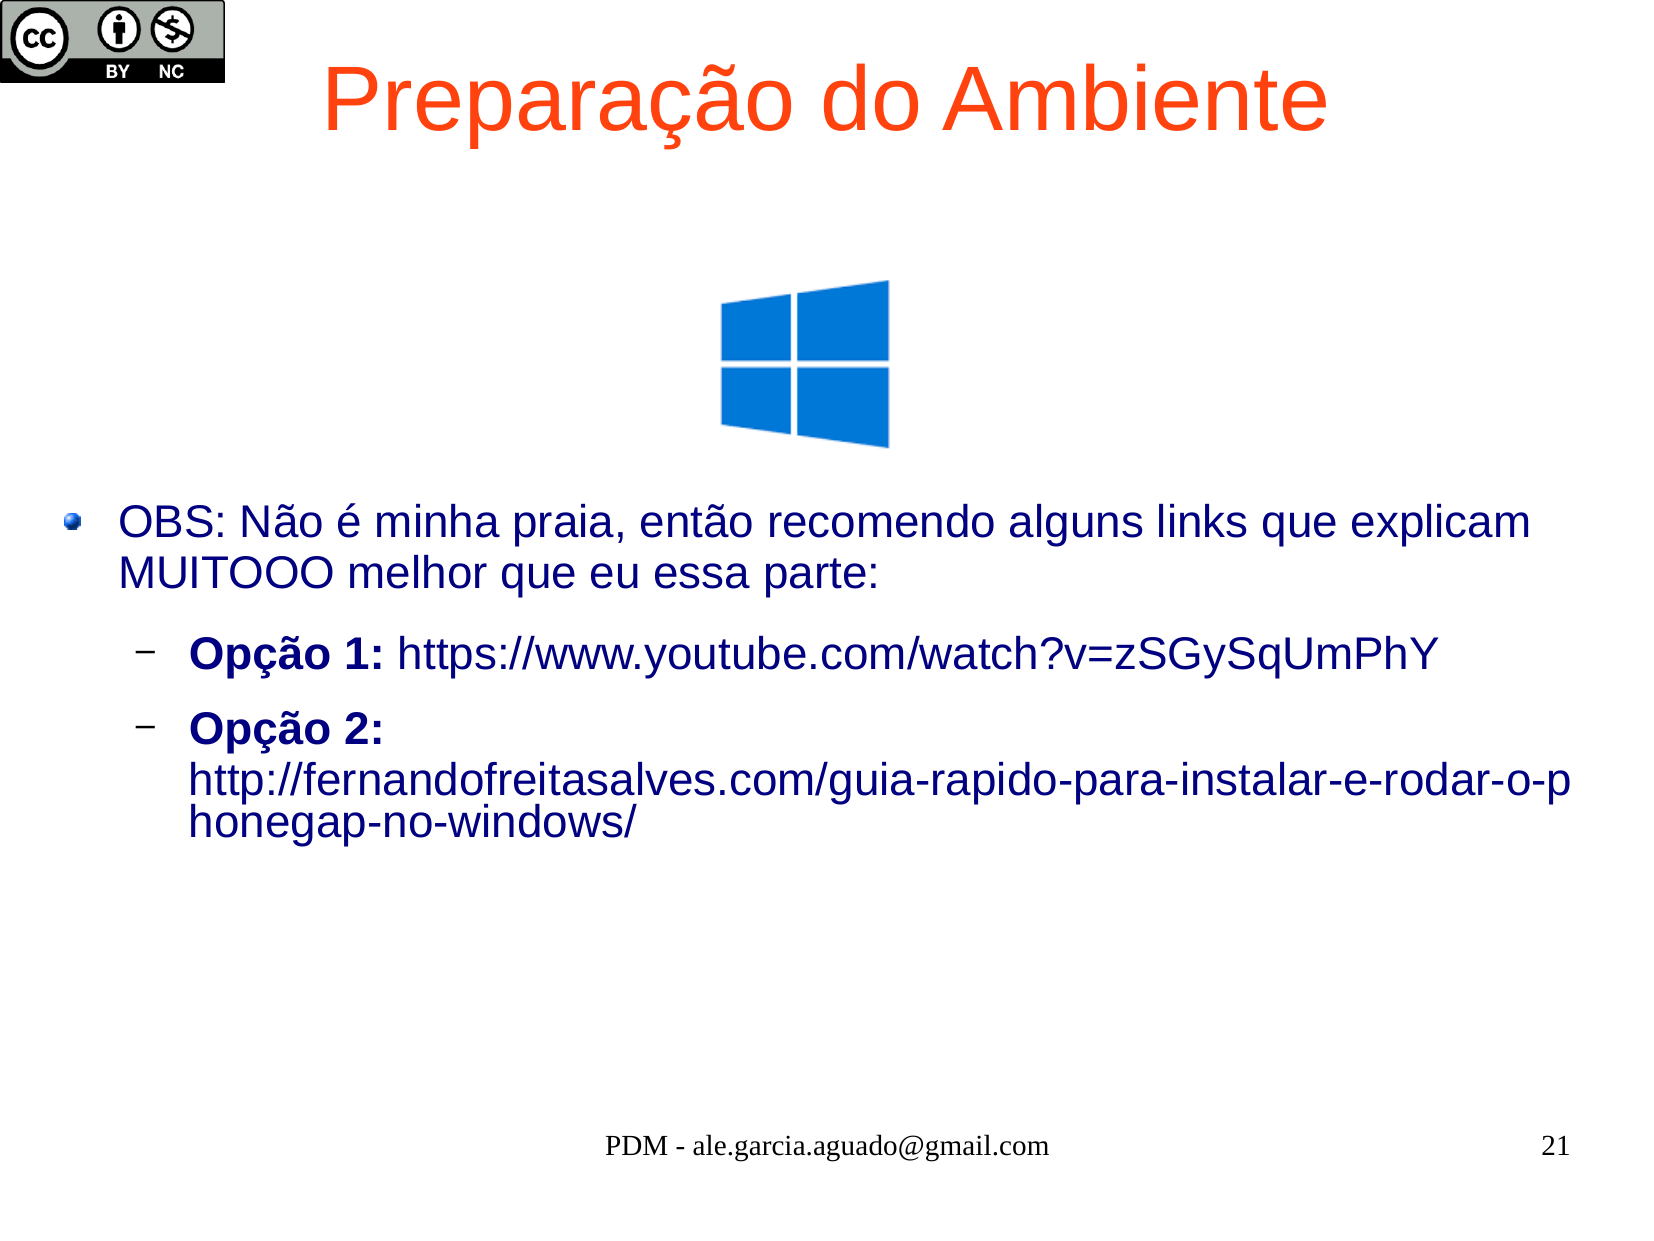

# Preparação do Ambiente
OBS: Não é minha praia, então recomendo alguns links que explicam MUITOOO melhor que eu essa parte:
Opção 1: https://www.youtube.com/watch?v=zSGySqUmPhY
Opção 2:http://fernandofreitasalves.com/guia-rapido-para-instalar-e-rodar-o-phonegap-no-windows/
PDM - ale.garcia.aguado@gmail.com
21